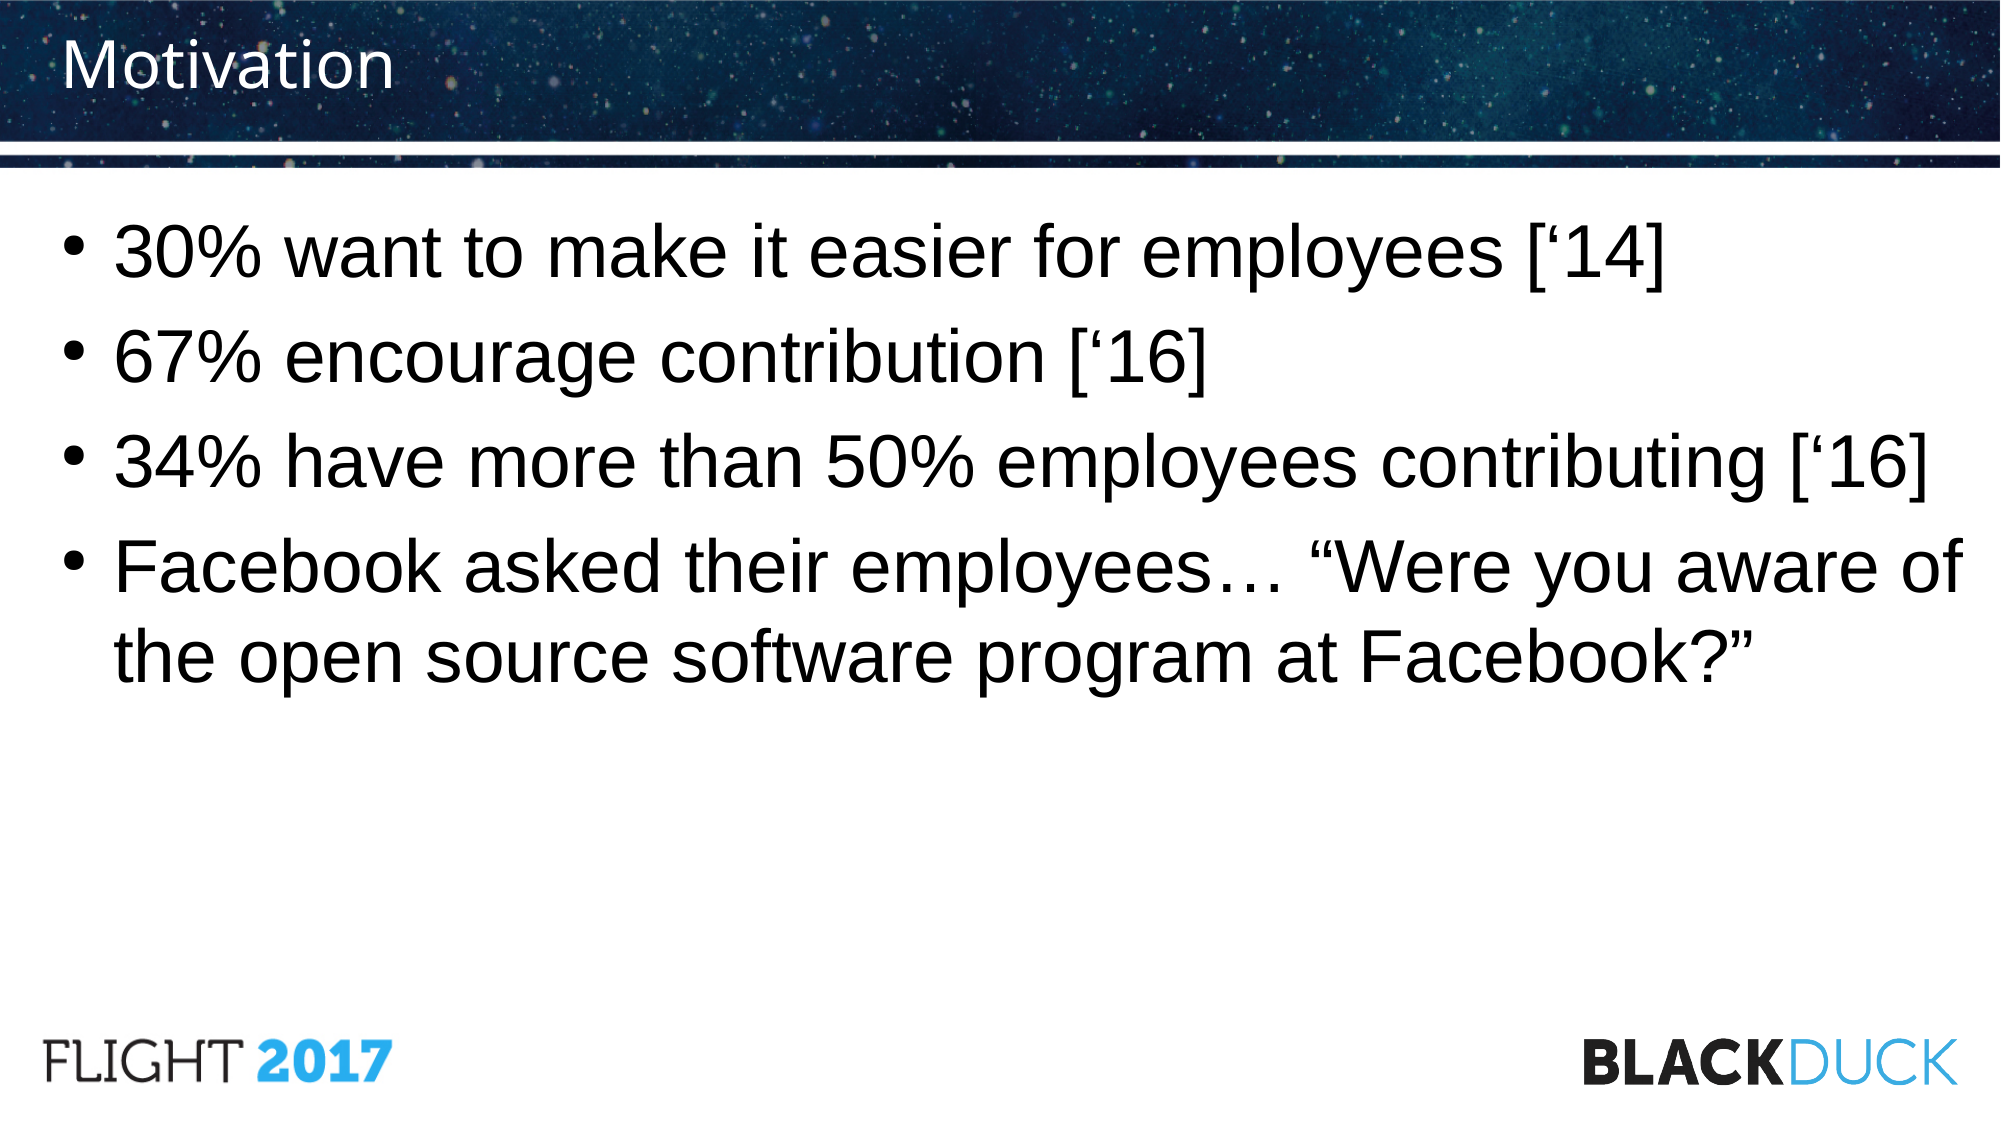

Motivation
#
30% want to make it easier for employees [‘14]
67% encourage contribution [‘16]
34% have more than 50% employees contributing [‘16]
Facebook asked their employees… “Were you aware of the open source software program at Facebook?”